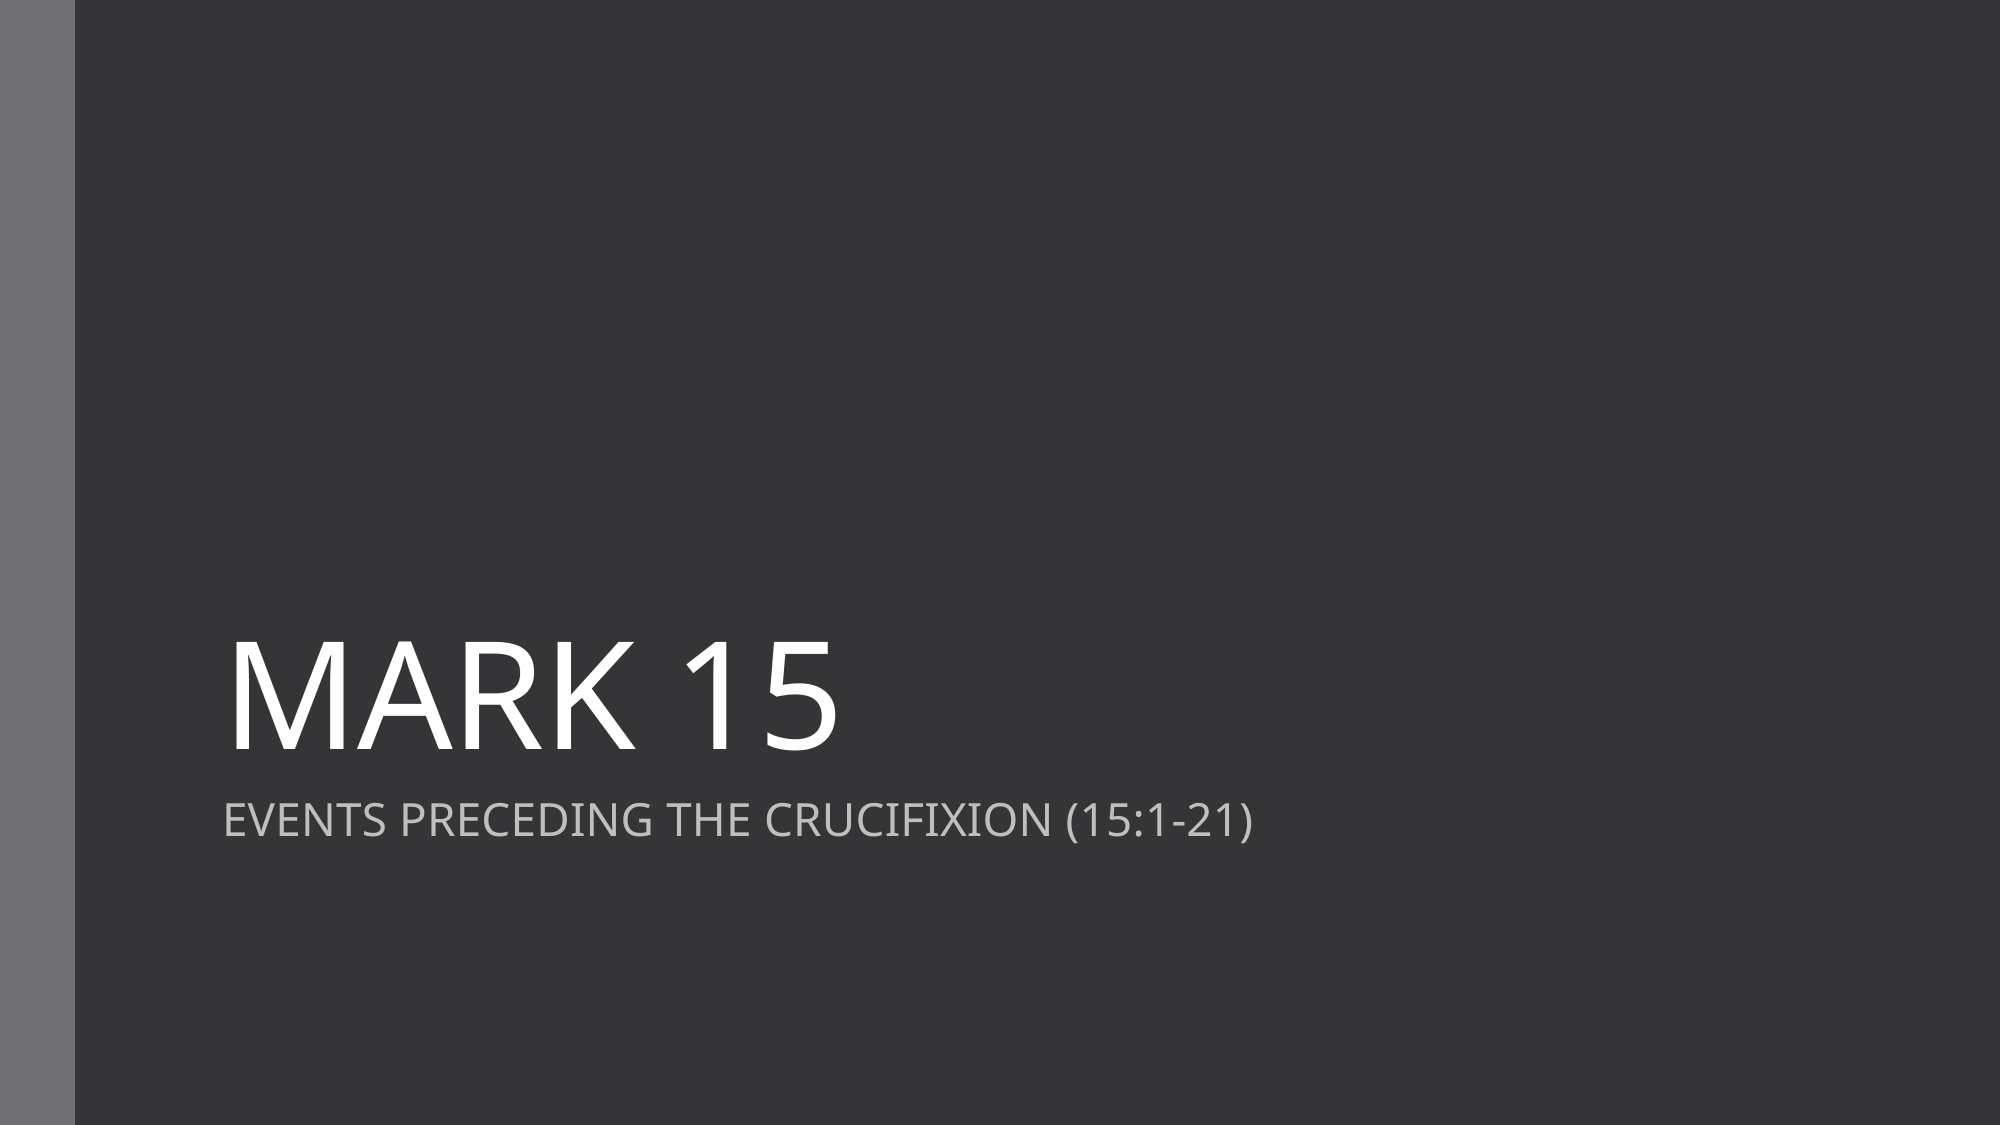

# MARK 15
EVENTS PRECEDING THE CRUCIFIXION (15:1-21)